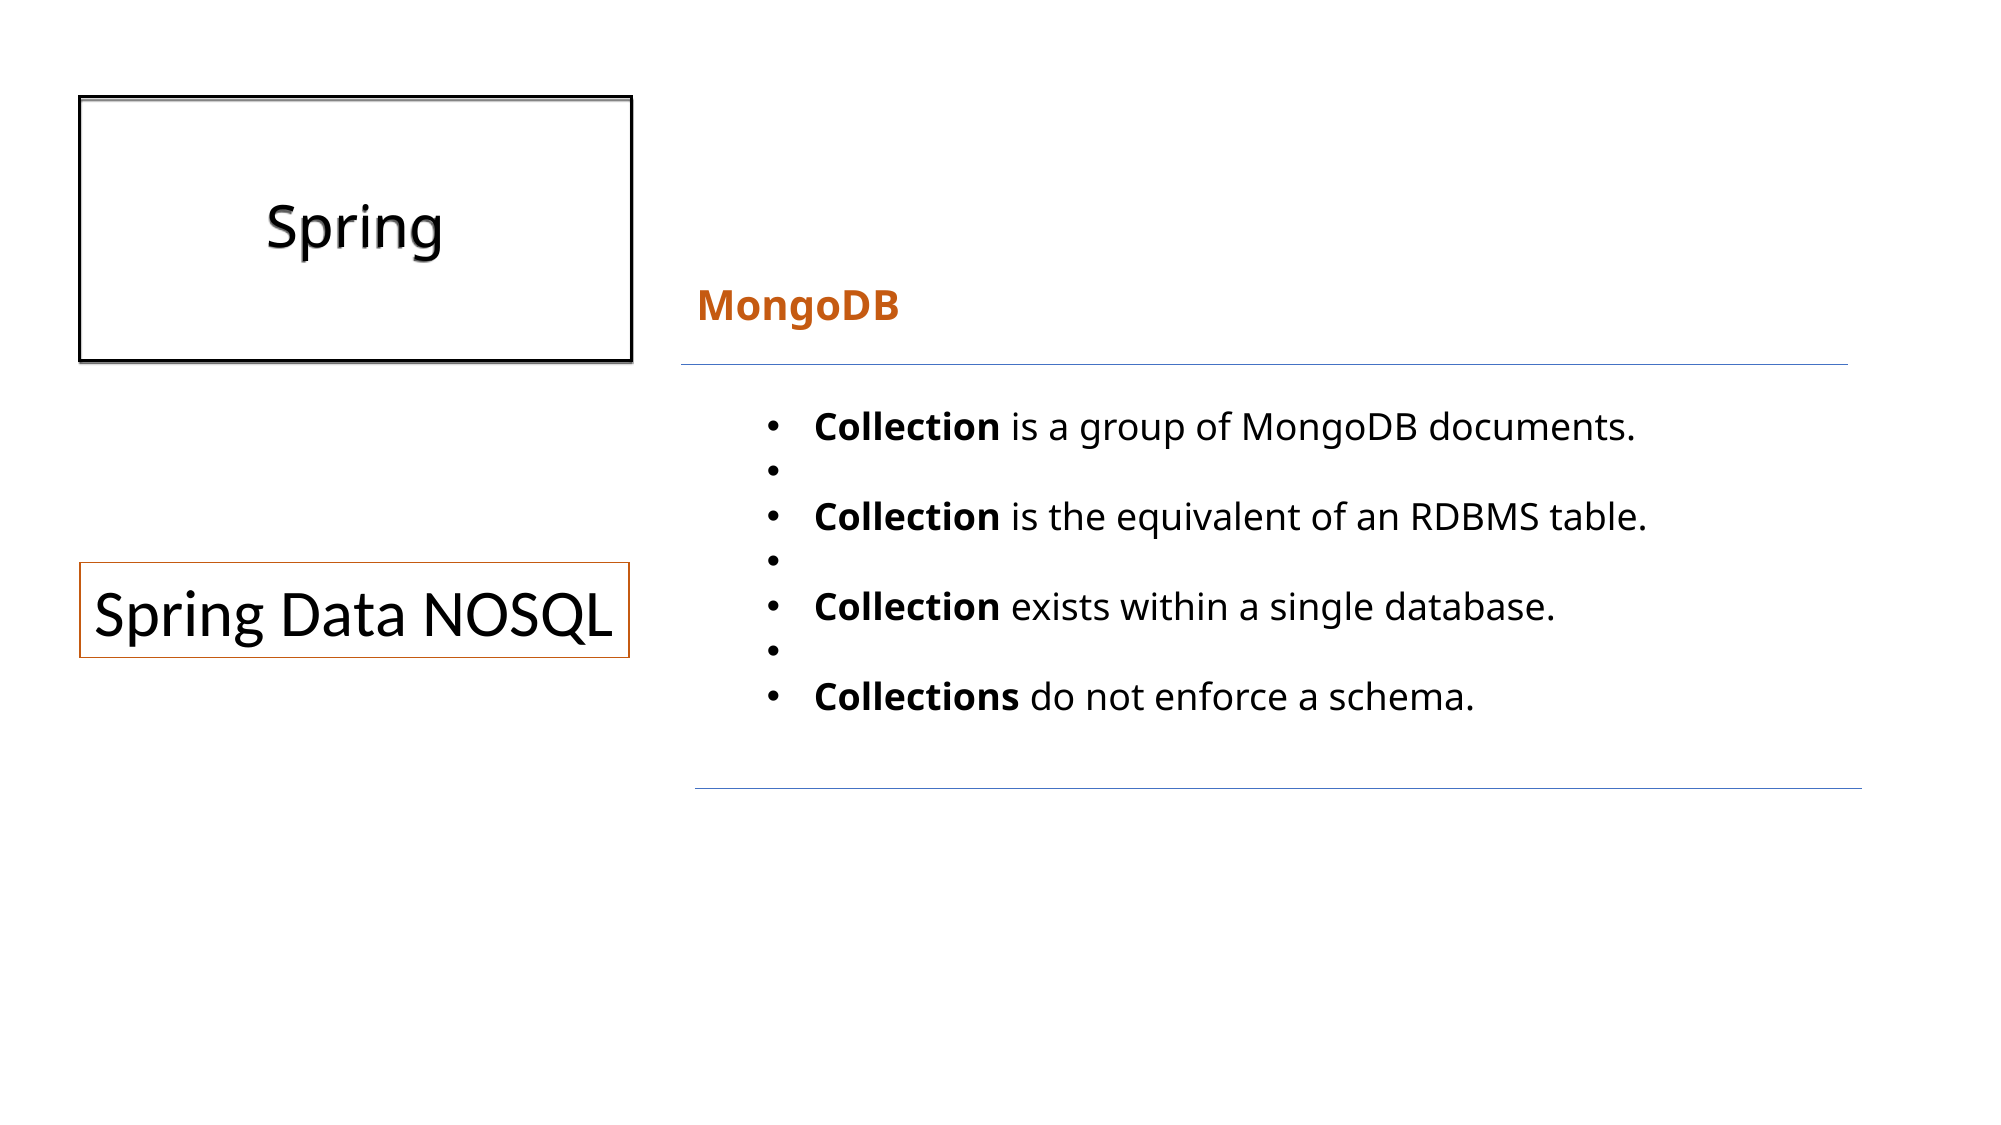

# Spring
MongoDB
Collection is a group of MongoDB documents.
Collection is the equivalent of an RDBMS table.
Collection exists within a single database.
Collections do not enforce a schema.
Spring Data NOSQL